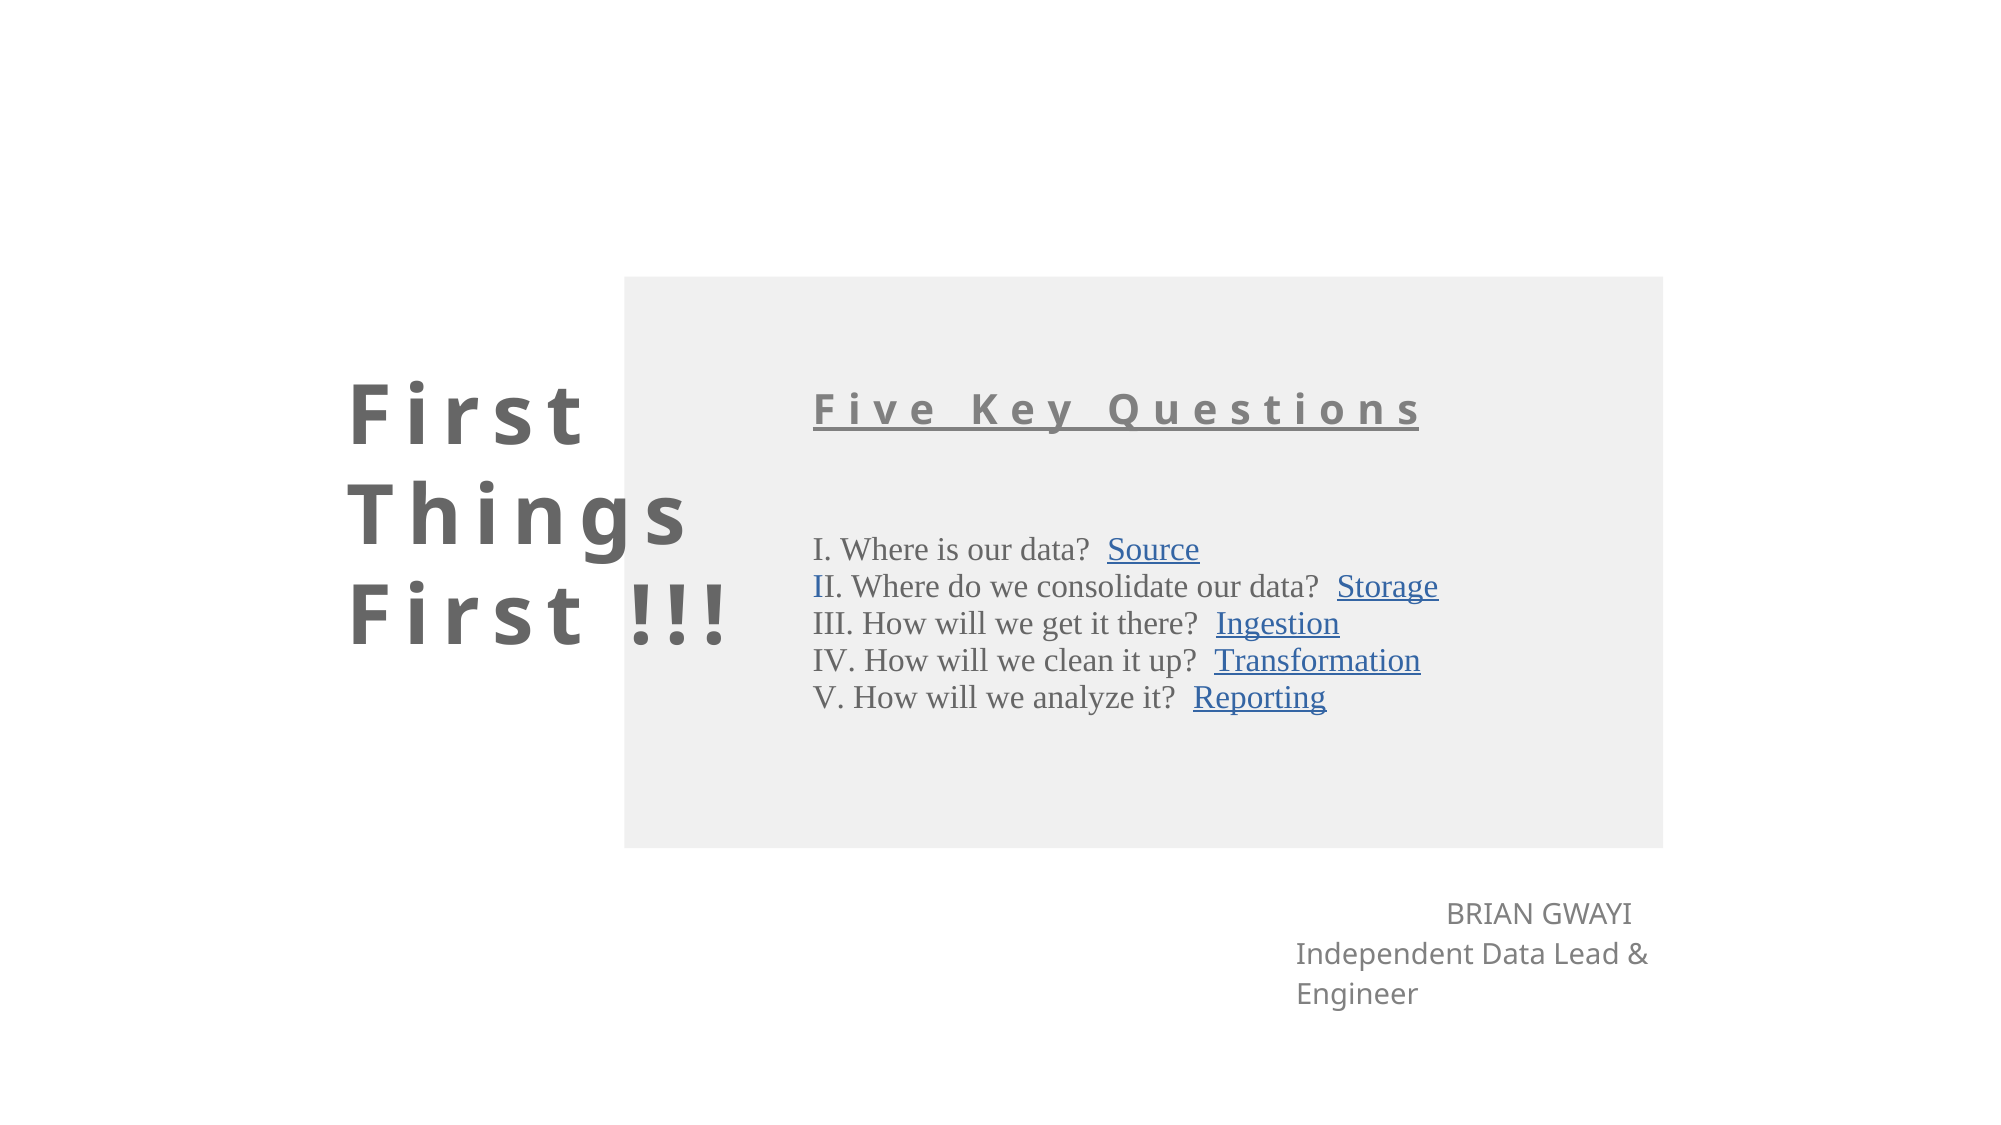

First
Things
First !!!
Five Key Questions
I. Where is our data? Source
II. Where do we consolidate our data? Storage
III. How will we get it there? Ingestion
IV. How will we clean it up? Transformation
V. How will we analyze it? Reporting
	BRIAN GWAYI
Independent Data Lead &
Engineer